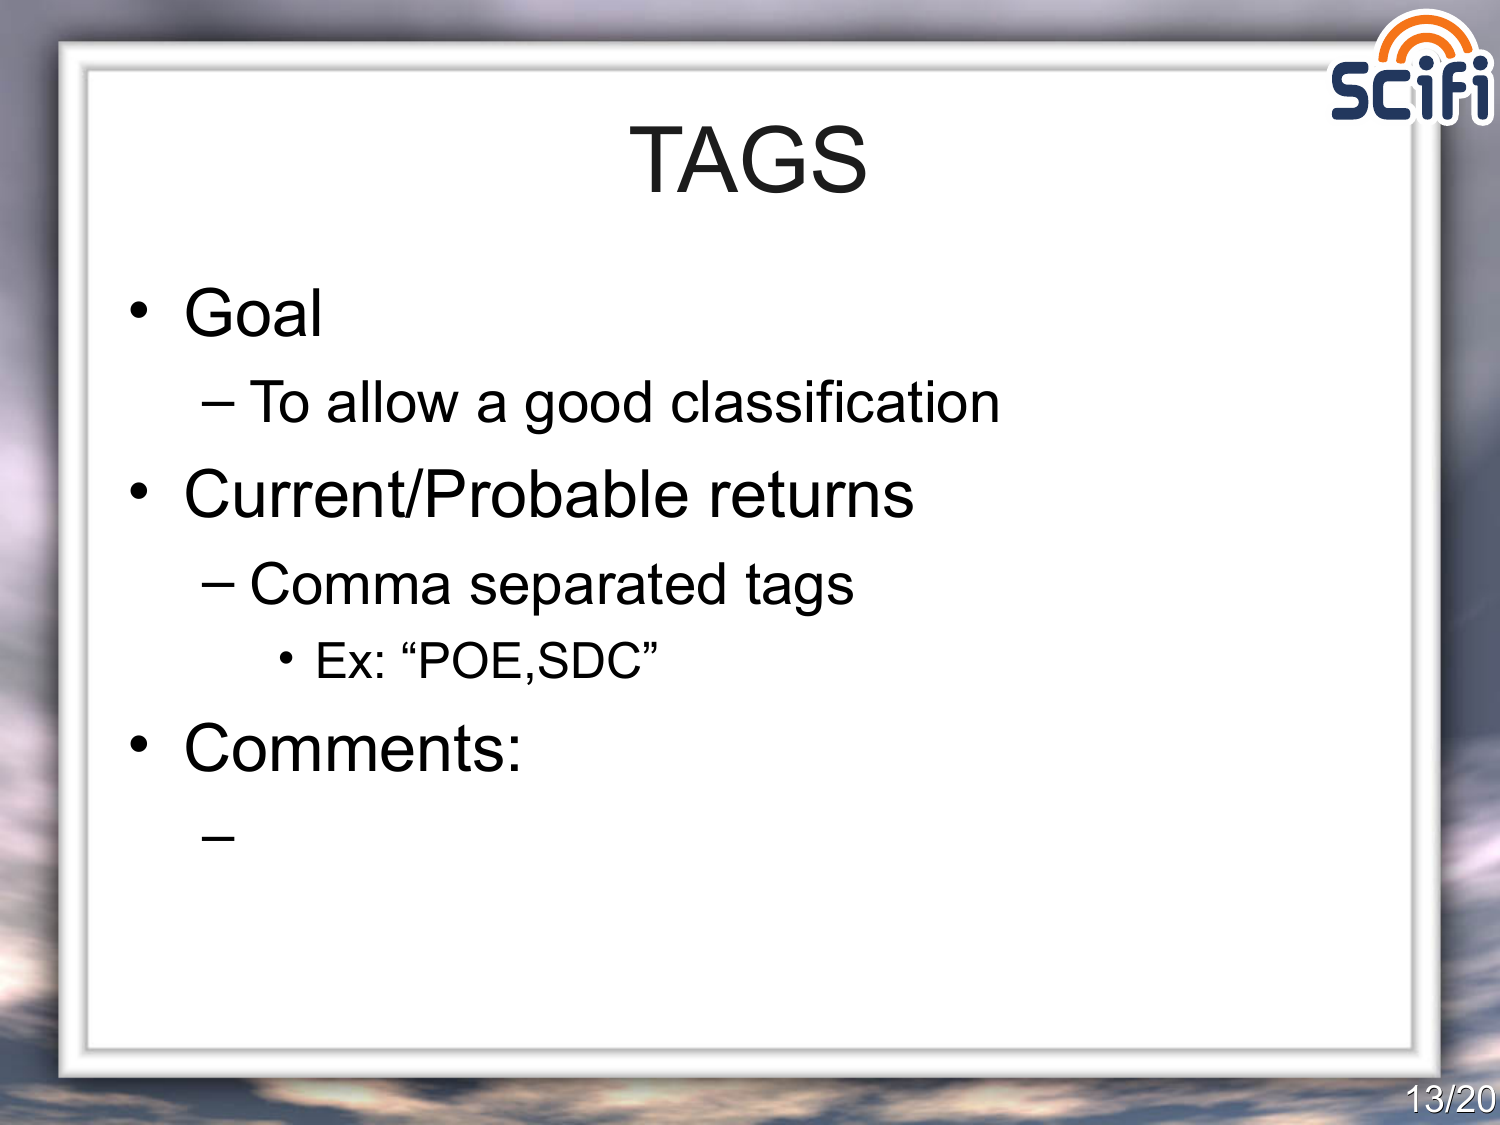

# TAGS
Goal
To allow a good classification
Current/Probable returns
Comma separated tags
Ex: “POE,SDC”
Comments: